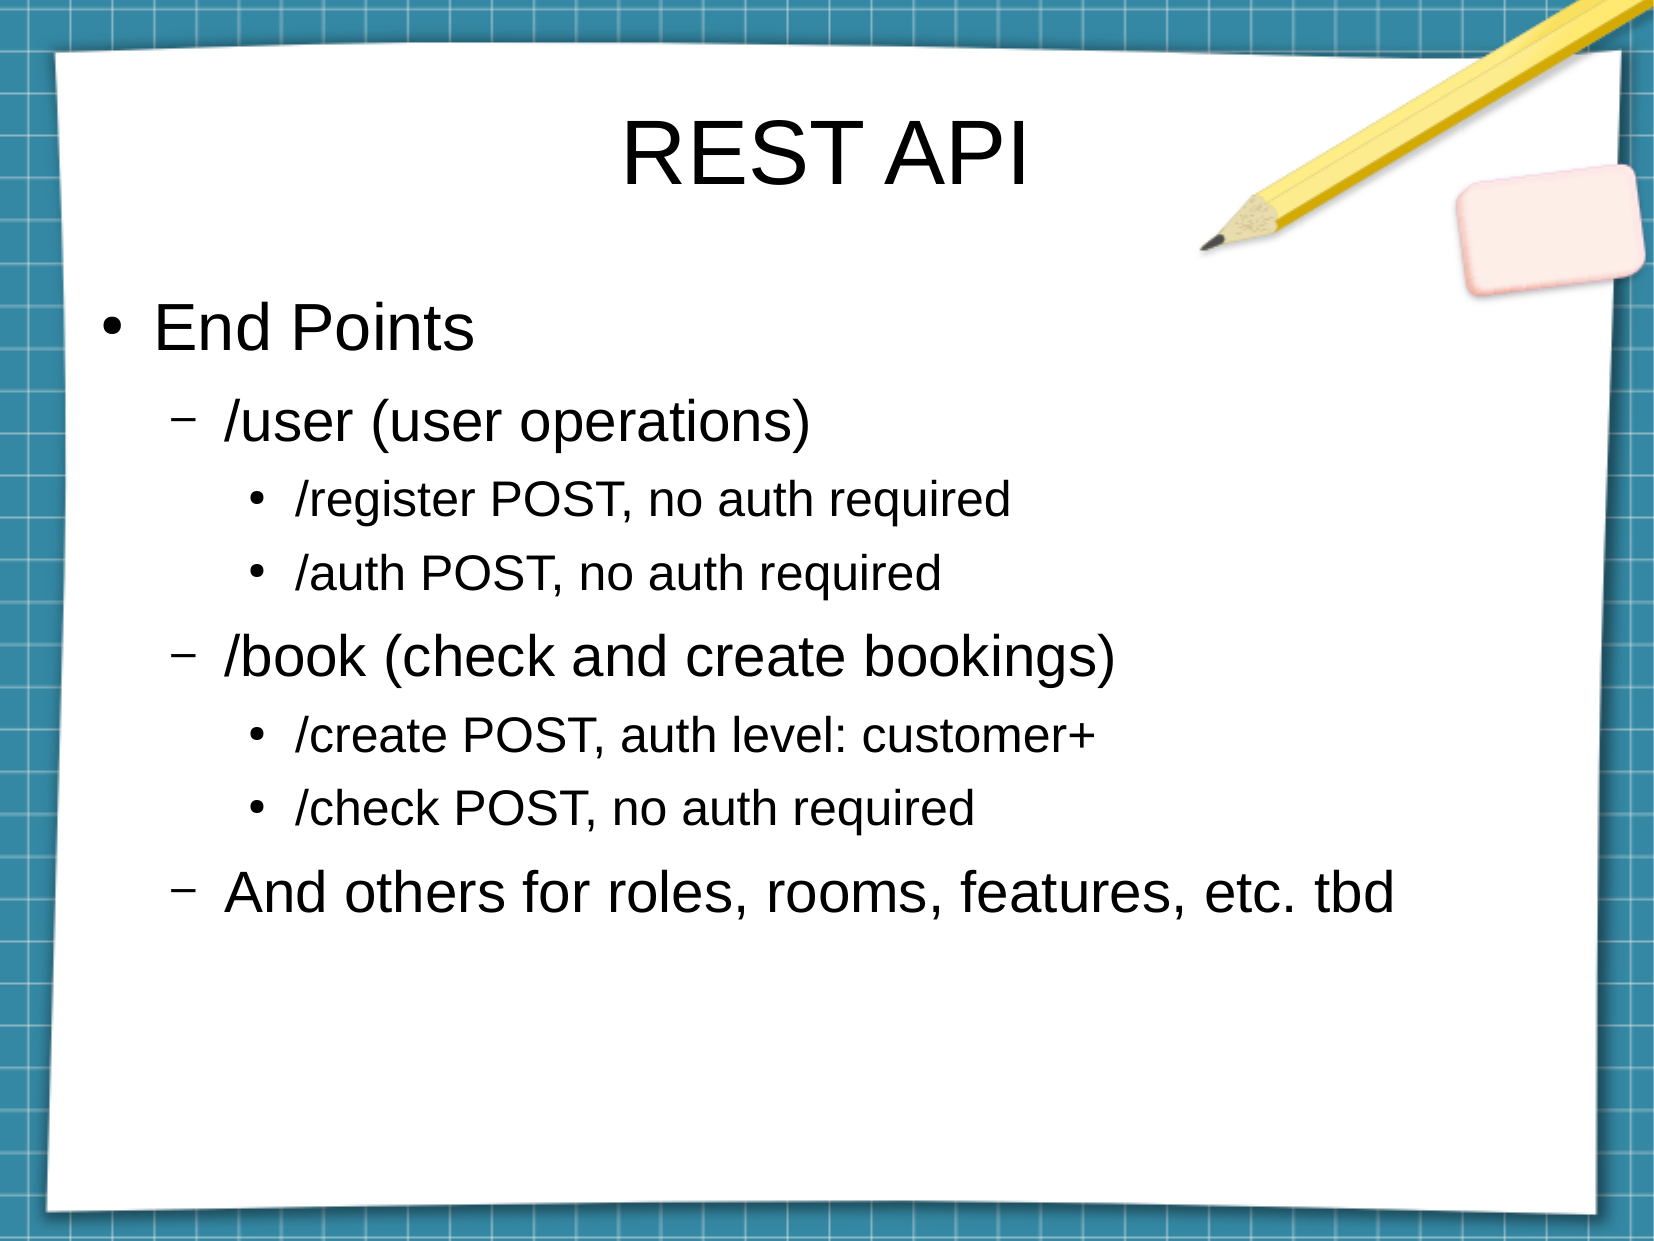

# REST API
End Points
/user (user operations)
/register POST, no auth required
/auth POST, no auth required
/book (check and create bookings)
/create POST, auth level: customer+
/check POST, no auth required
And others for roles, rooms, features, etc. tbd